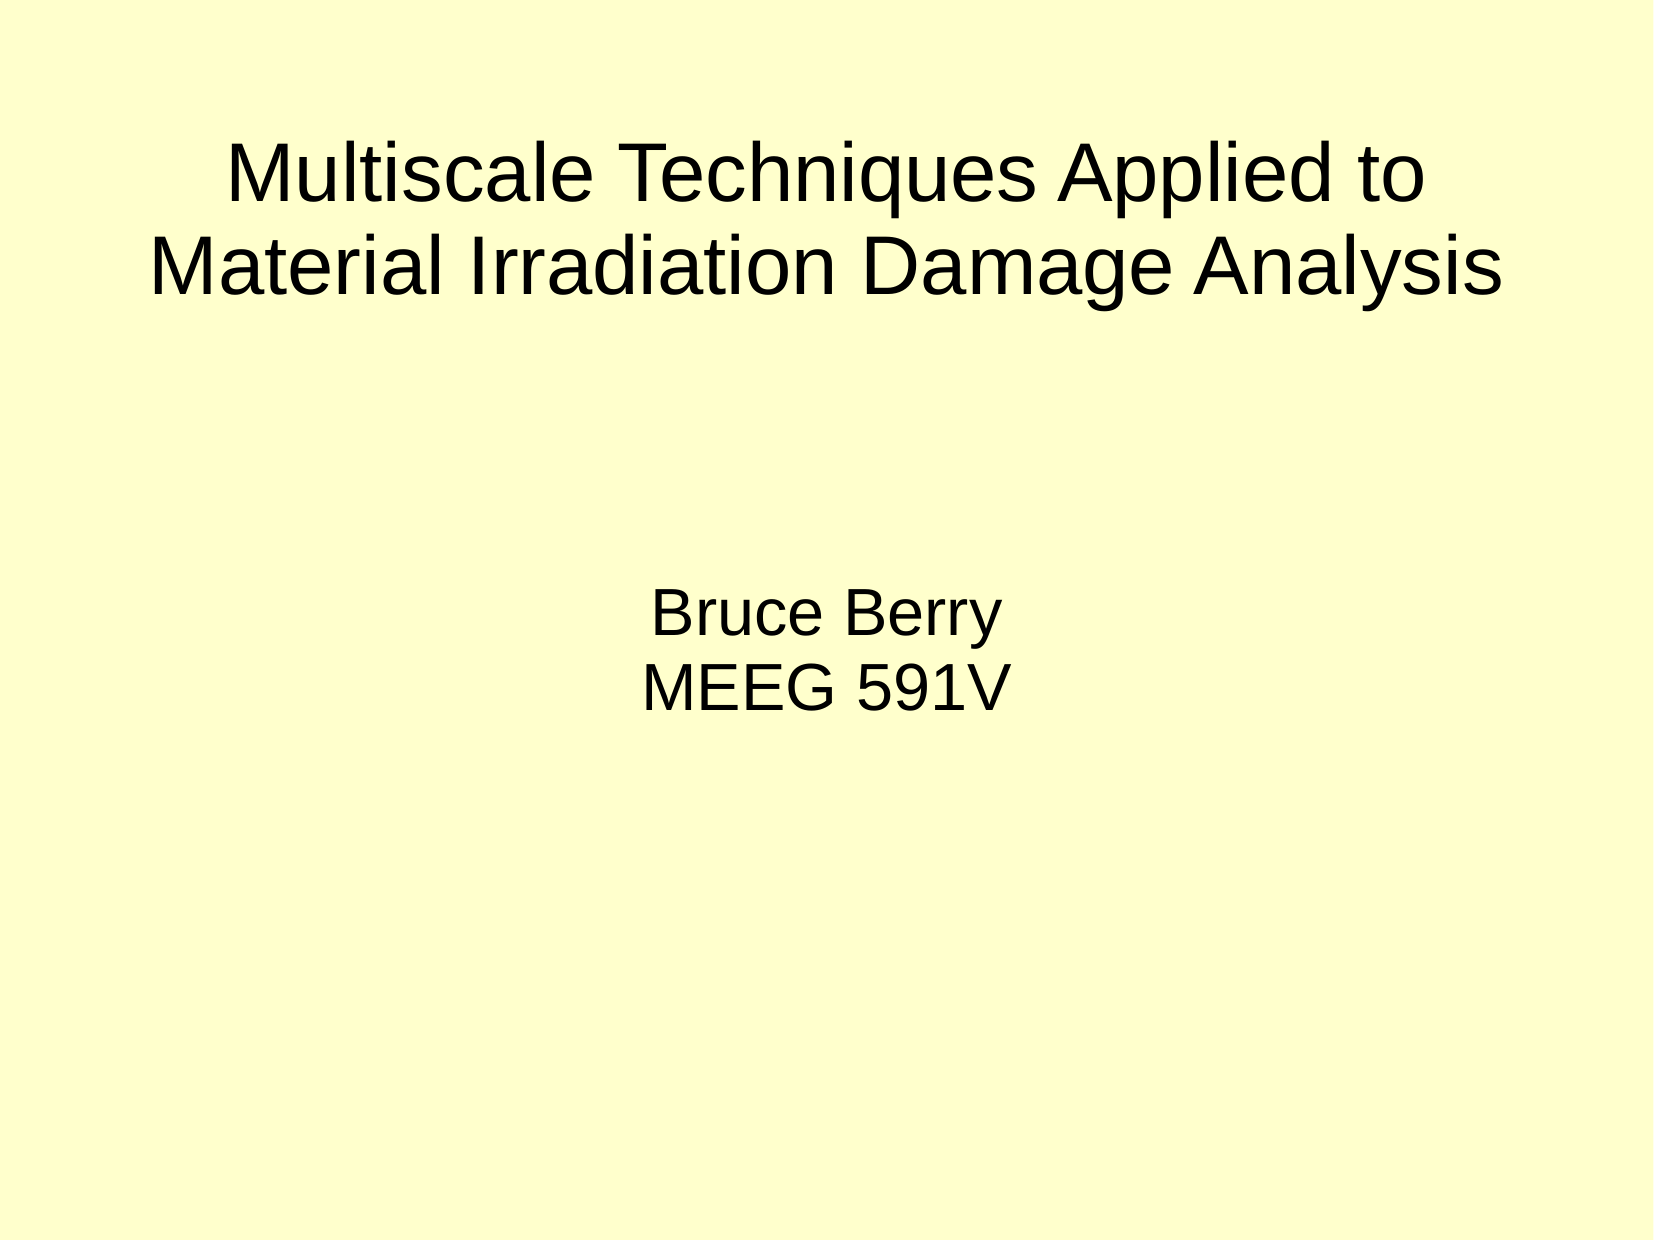

# Multiscale Techniques Applied to Material Irradiation Damage Analysis
Bruce Berry
MEEG 591V